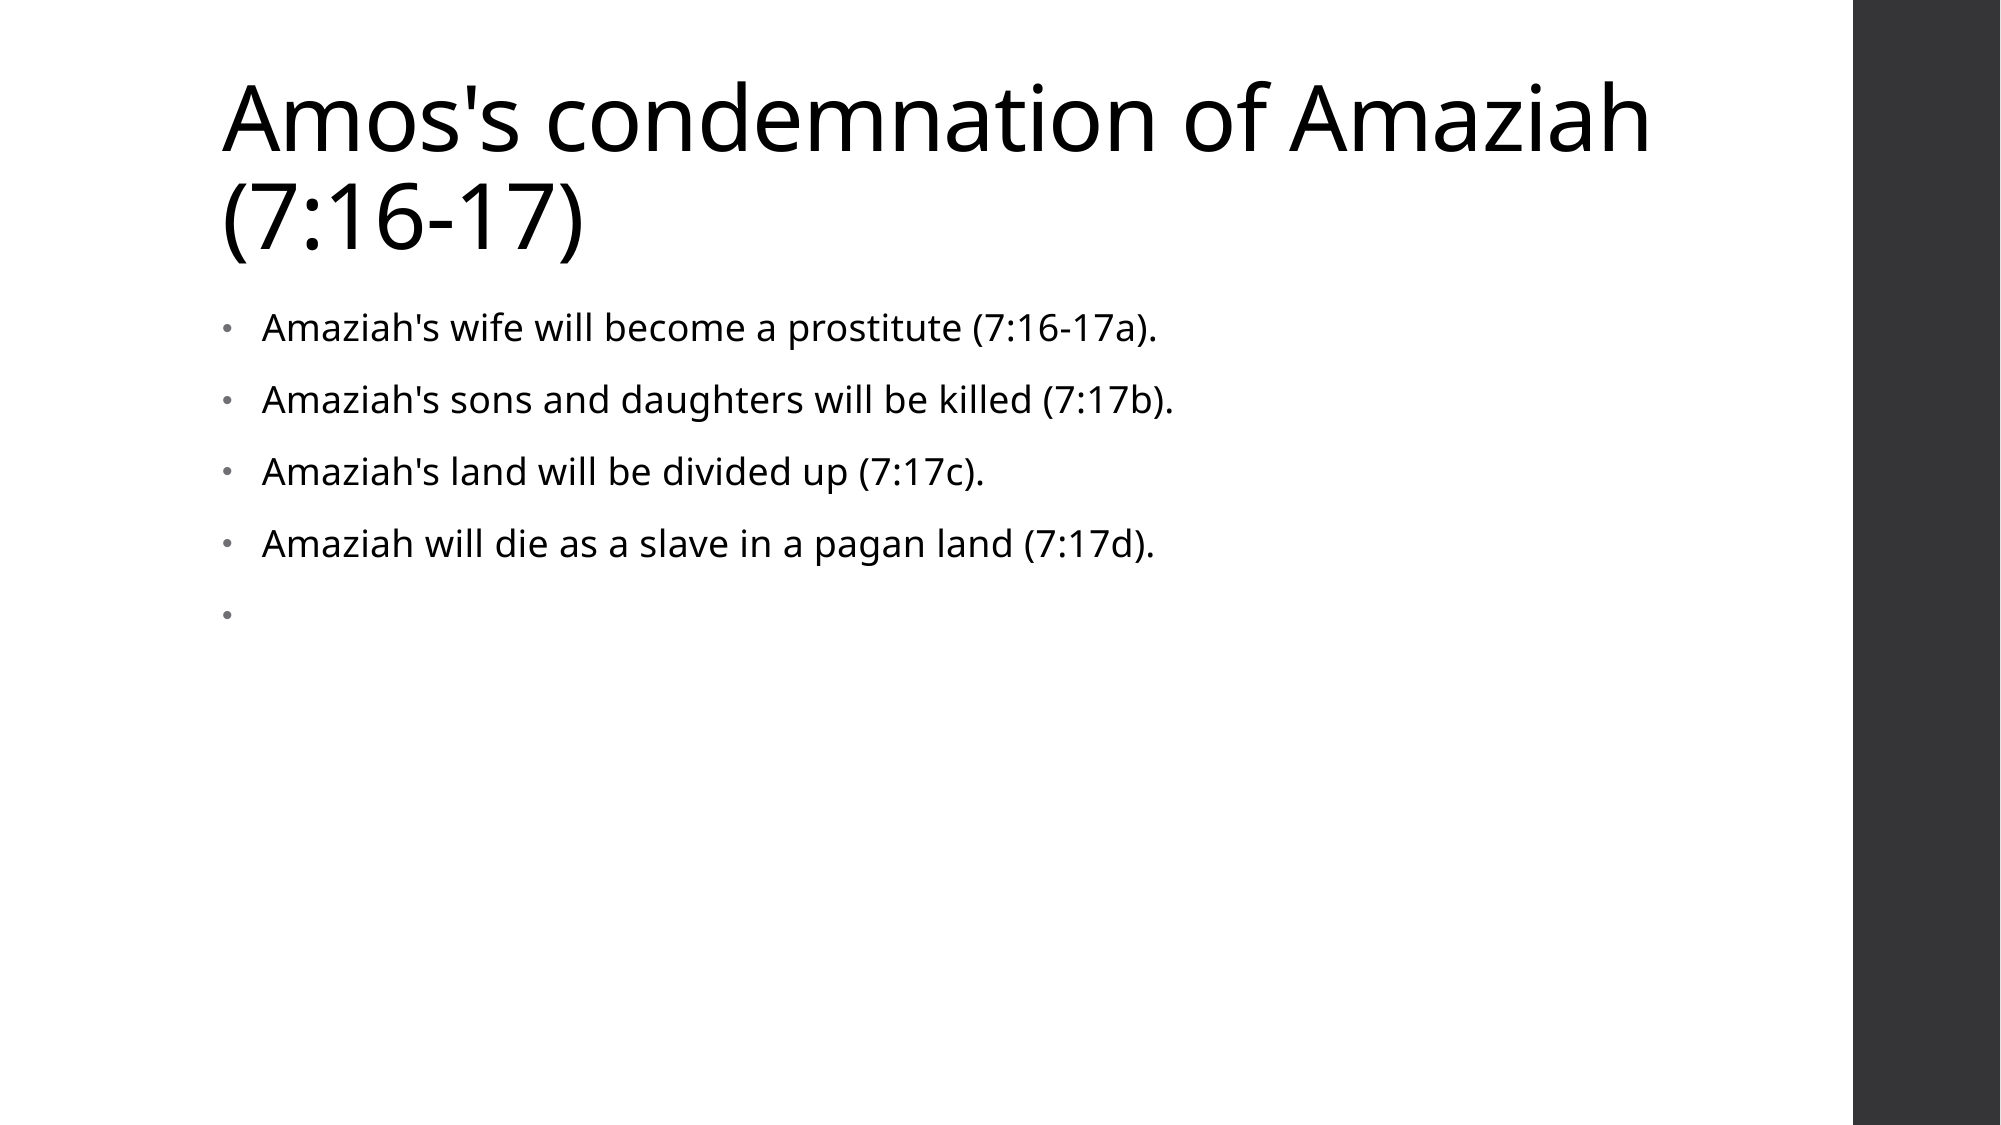

# Amos's condemnation of Amaziah (7:16-17)
 Amaziah's wife will become a prostitute (7:16-17a).
 Amaziah's sons and daughters will be killed (7:17b).
 Amaziah's land will be divided up (7:17c).
 Amaziah will die as a slave in a pagan land (7:17d).